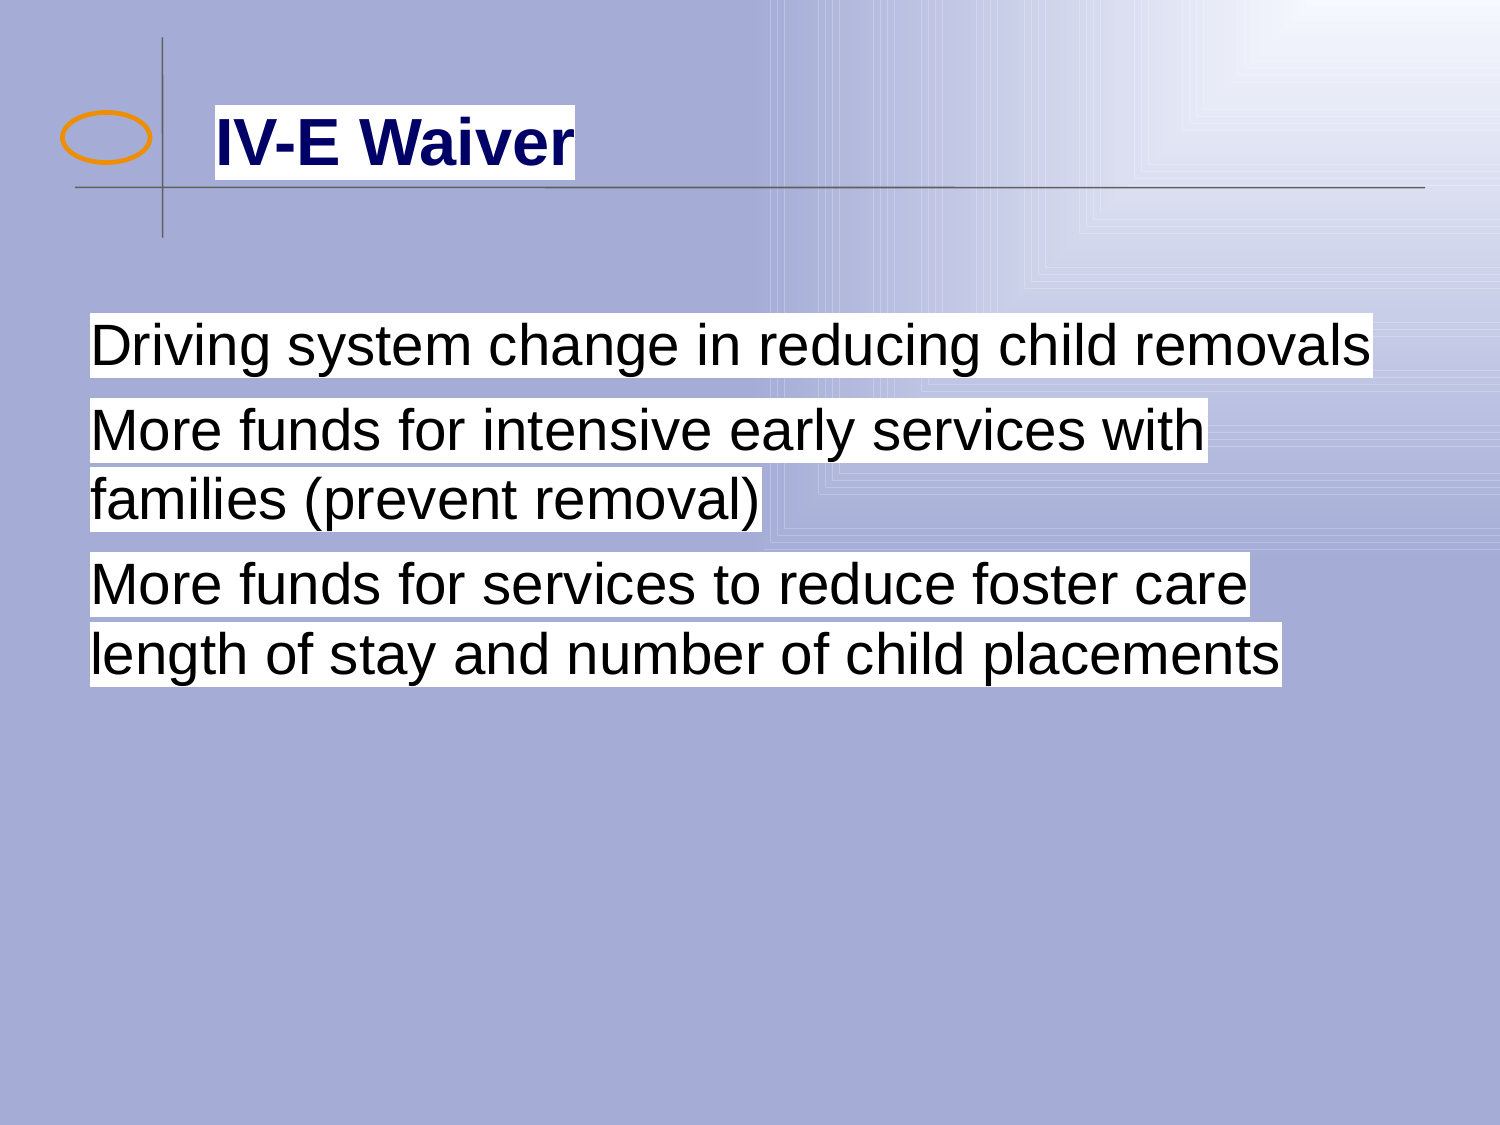

# IV-E Waiver
Driving system change in reducing child removals
More funds for intensive early services with families (prevent removal)
More funds for services to reduce foster care length of stay and number of child placements